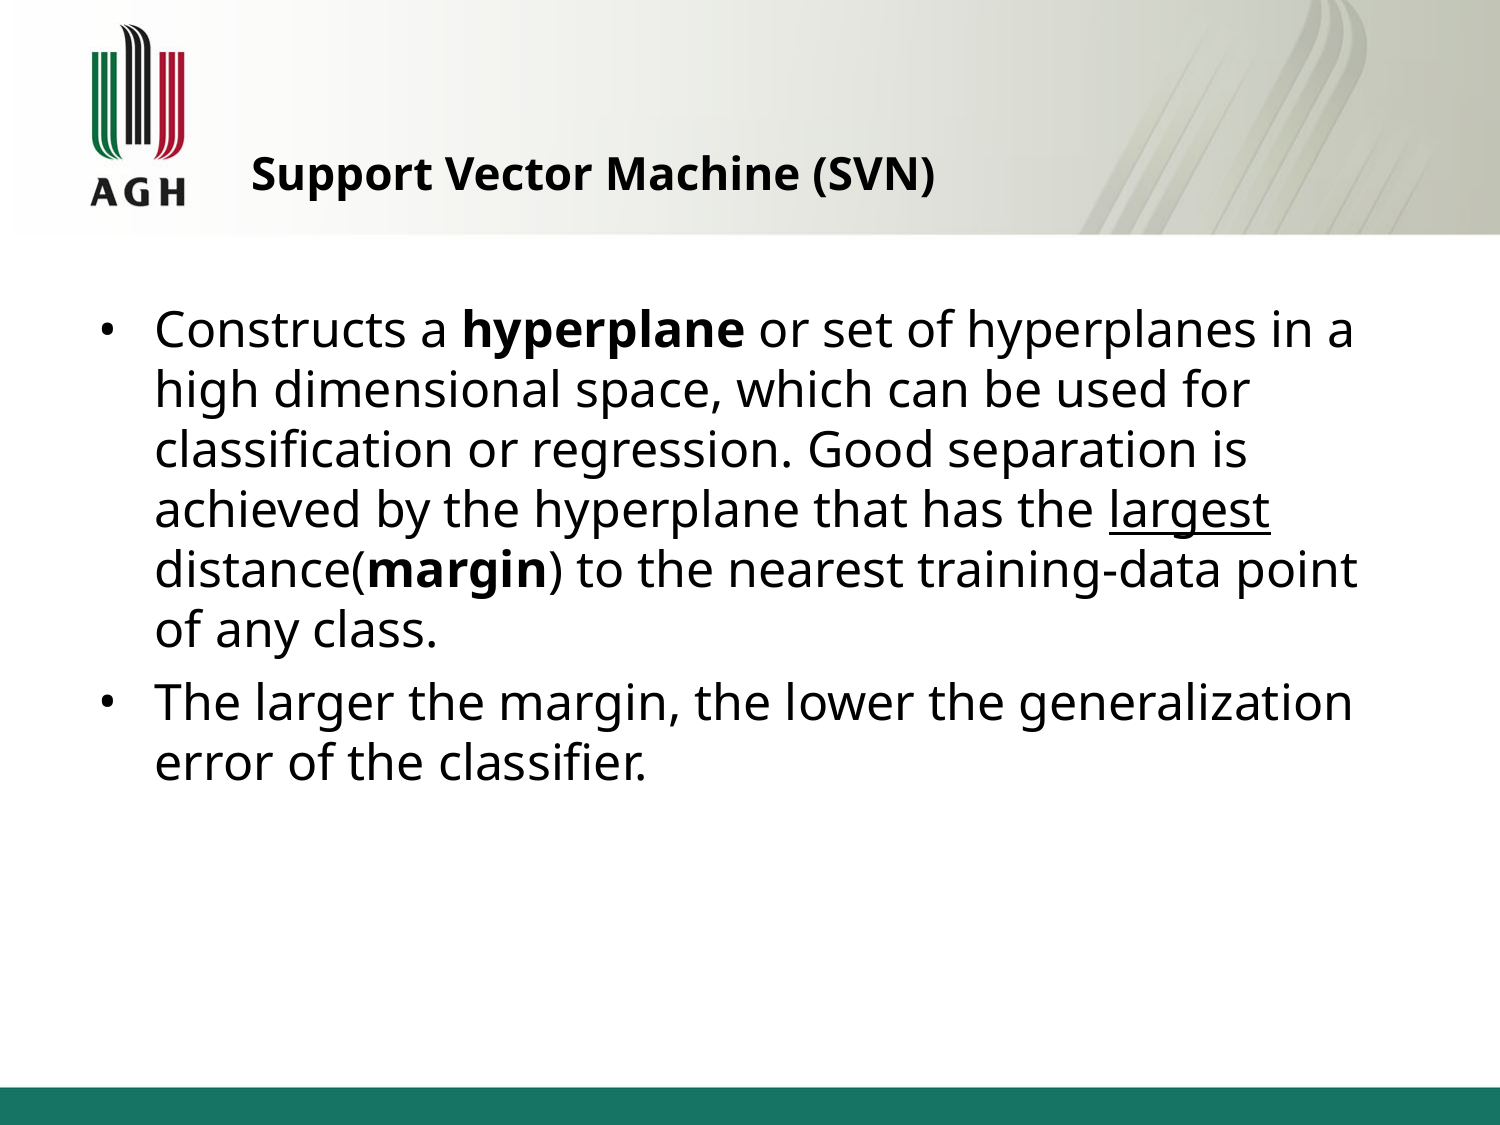

Support Vector Machine (SVN)
Constructs a hyperplane or set of hyperplanes in a high dimensional space, which can be used for classification or regression. Good separation is achieved by the hyperplane that has the largest distance(margin) to the nearest training-data point of any class.
The larger the margin, the lower the generalization error of the classifier.